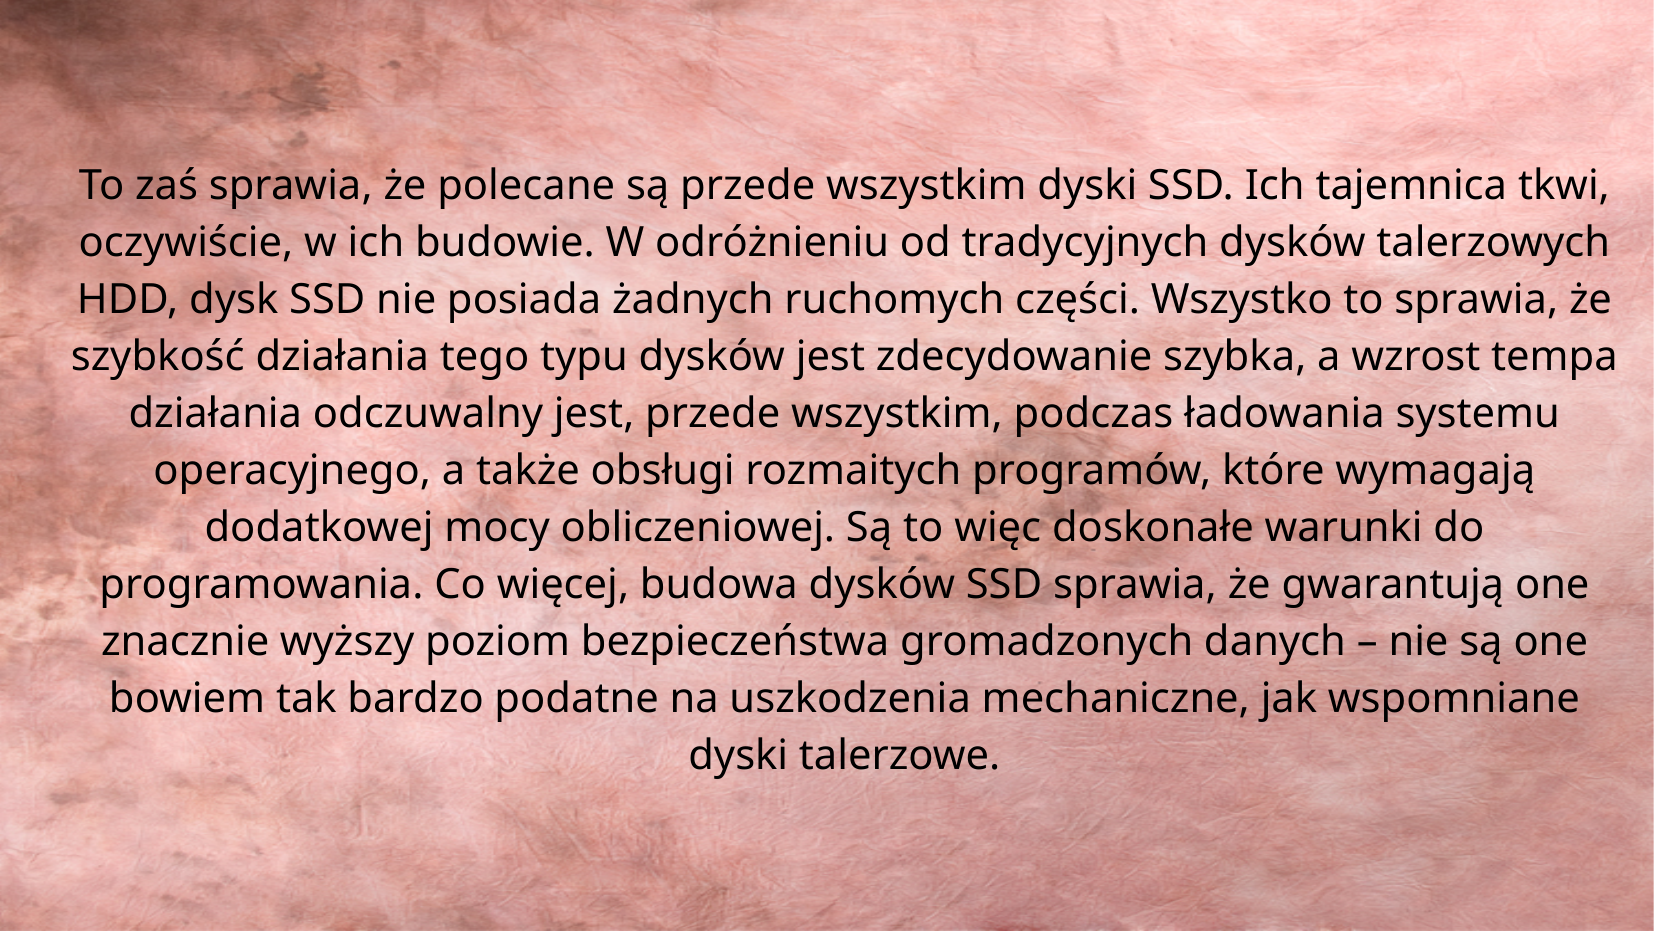

# To zaś sprawia, że polecane są przede wszystkim dyski SSD. Ich tajemnica tkwi, oczywiście, w ich budowie. W odróżnieniu od tradycyjnych dysków talerzowych HDD, dysk SSD nie posiada żadnych ruchomych części. Wszystko to sprawia, że szybkość działania tego typu dysków jest zdecydowanie szybka, a wzrost tempa działania odczuwalny jest, przede wszystkim, podczas ładowania systemu operacyjnego, a także obsługi rozmaitych programów, które wymagają dodatkowej mocy obliczeniowej. Są to więc doskonałe warunki do programowania. Co więcej, budowa dysków SSD sprawia, że gwarantują one znacznie wyższy poziom bezpieczeństwa gromadzonych danych – nie są one bowiem tak bardzo podatne na uszkodzenia mechaniczne, jak wspomniane dyski talerzowe.